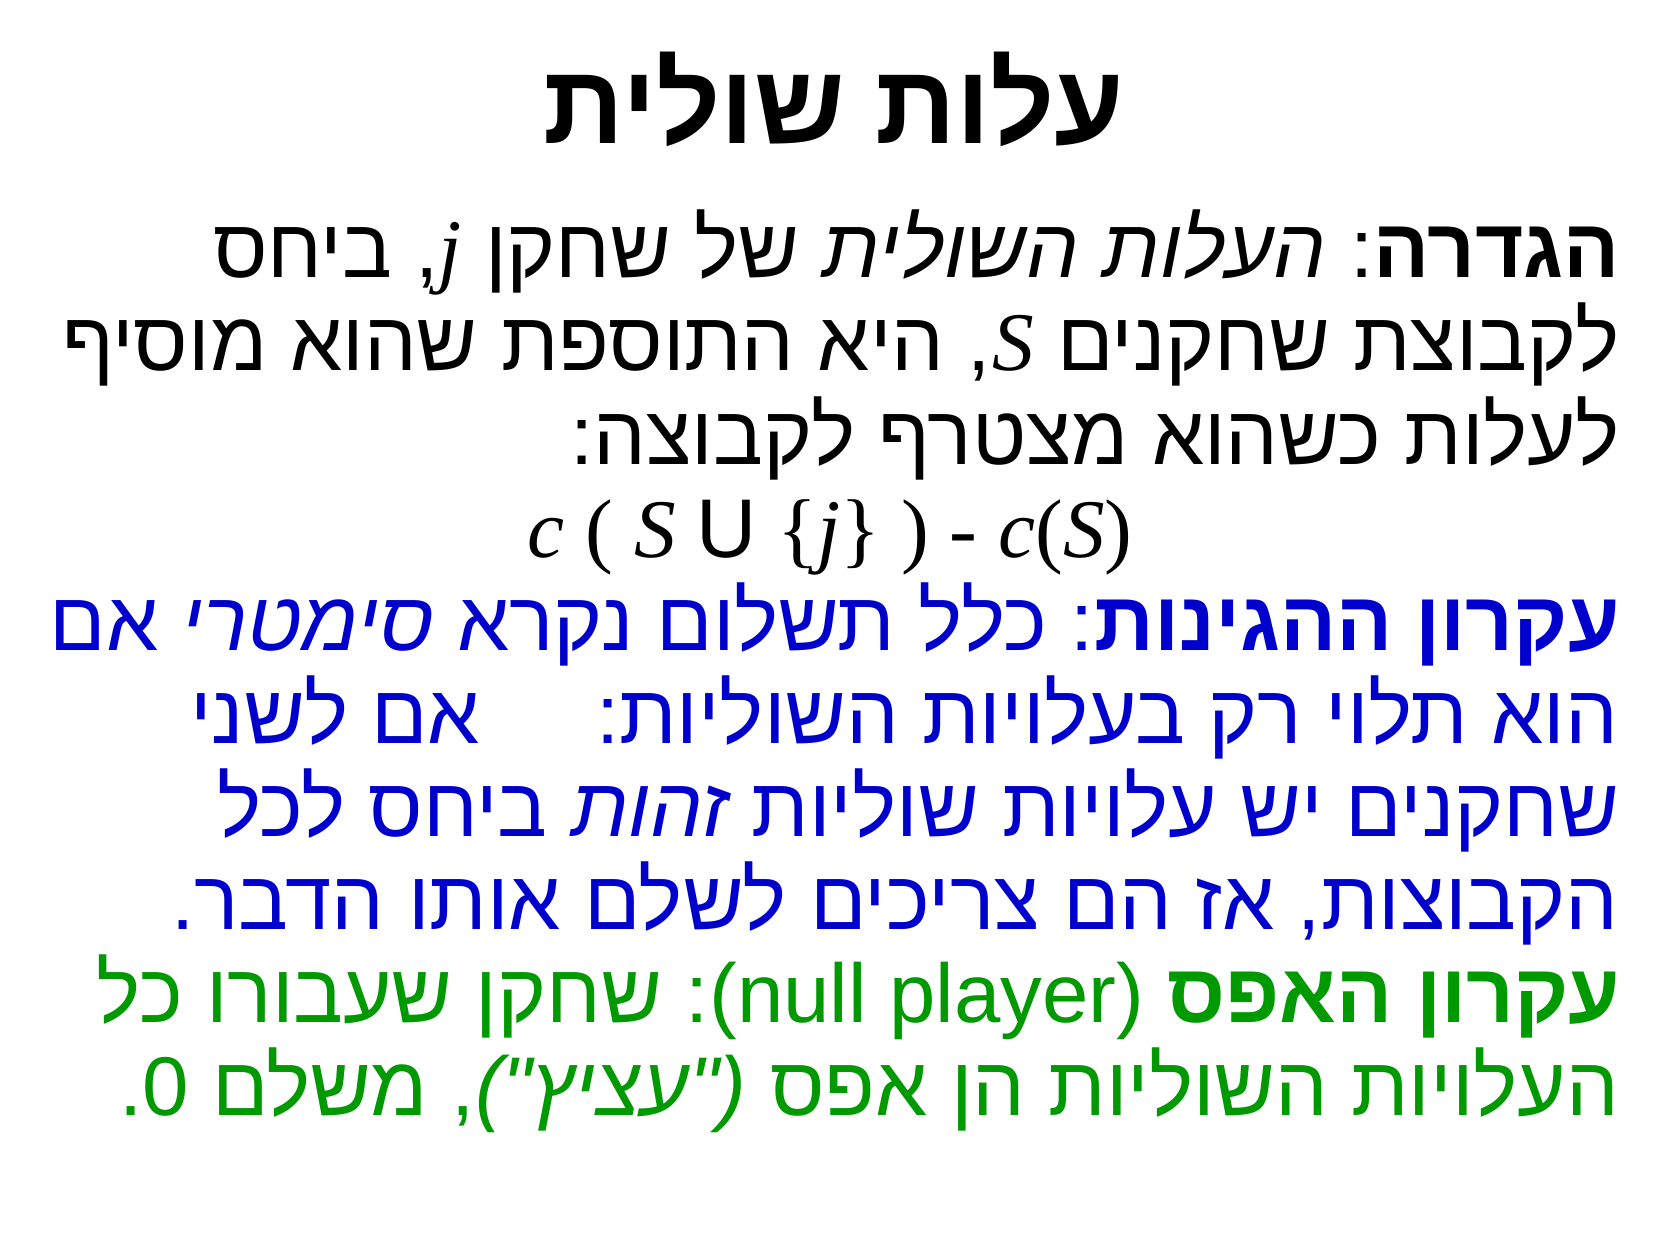

# עלות שולית
הגדרה: העלות השולית של שחקן j, ביחס לקבוצת שחקנים S, היא התוספת שהוא מוסיף לעלות כשהוא מצטרף לקבוצה:
 c ( S U {j} ) - c(S)
עקרון ההגינות: כלל תשלום נקרא סימטרי אם הוא תלוי רק בעלויות השוליות: אם לשני שחקנים יש עלויות שוליות זהות ביחס לכל הקבוצות, אז הם צריכים לשלם אותו הדבר.
עקרון האפס (null player): שחקן שעבורו כל העלויות השוליות הן אפס ("עציץ"), משלם 0.